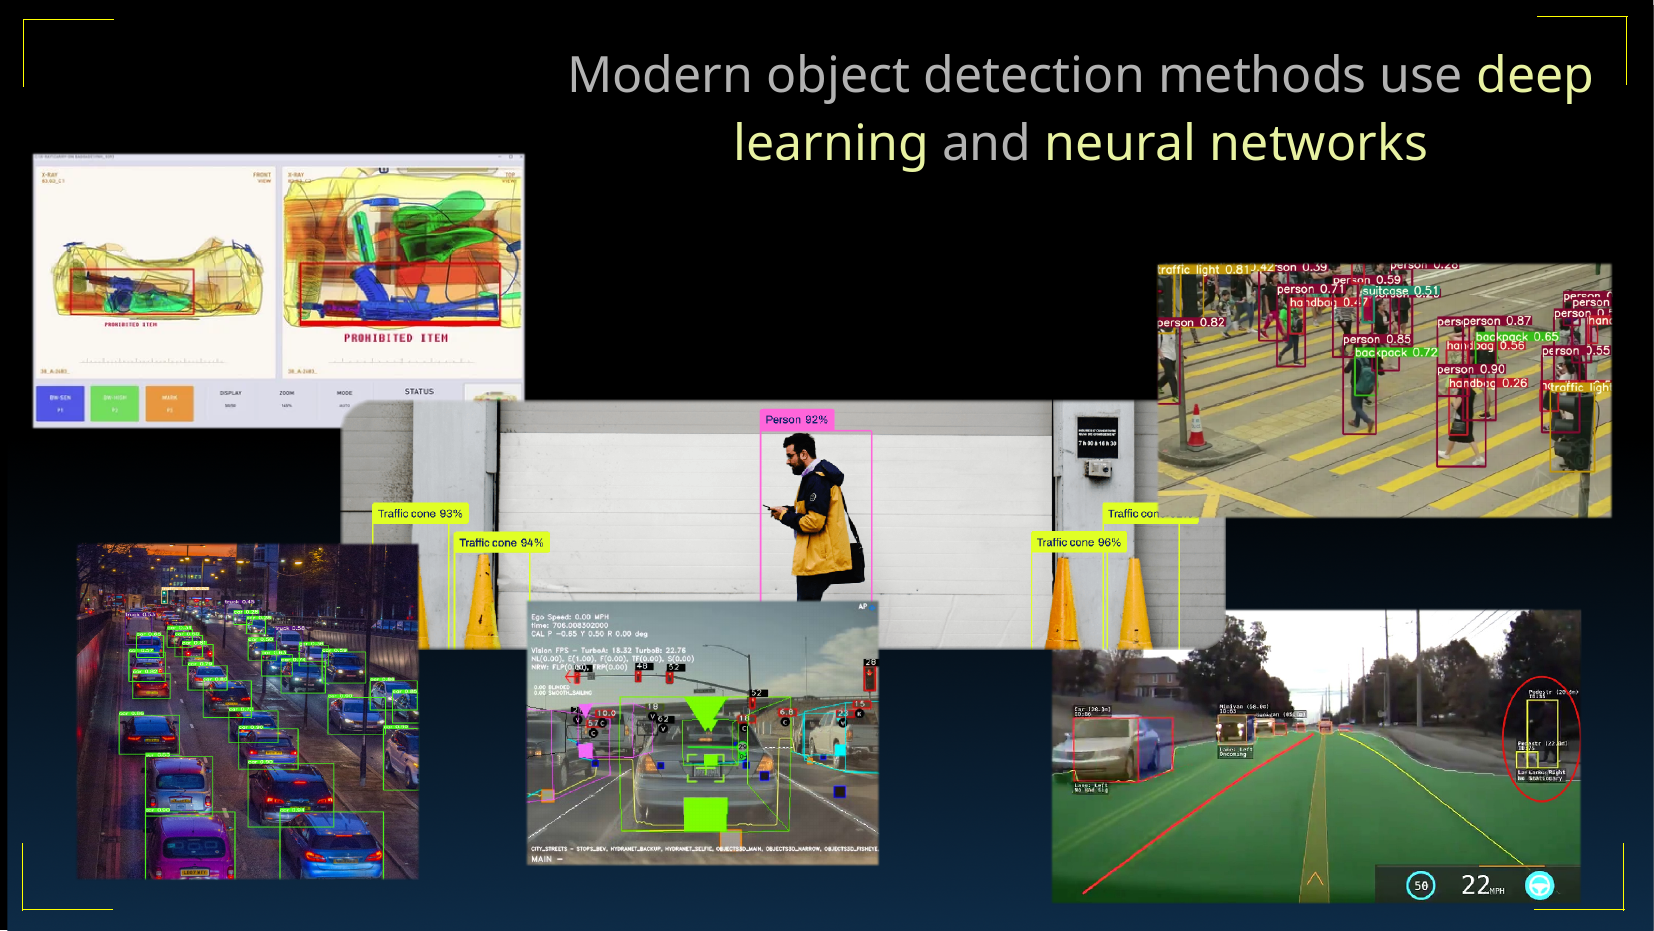

Modern object detection methods use deep learning and neural networks